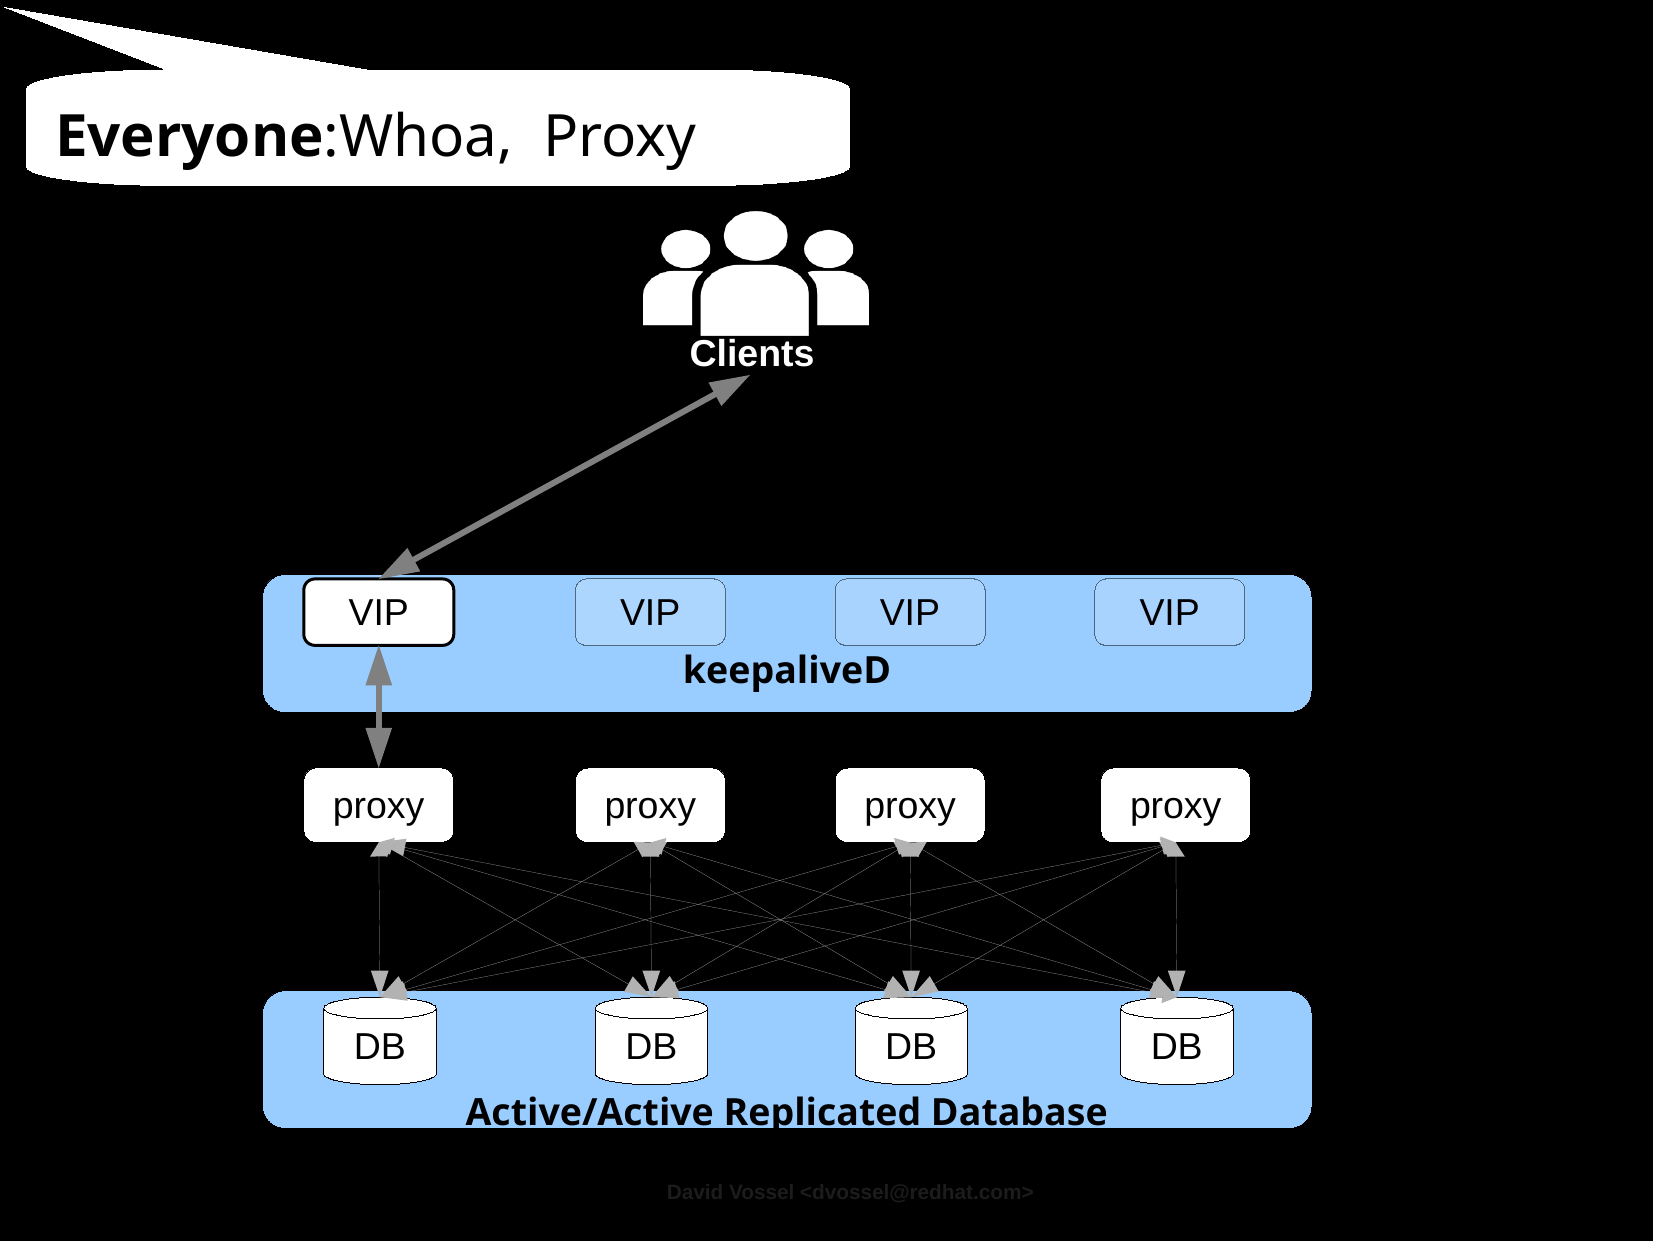

Everyone:Whoa, Proxy Failover!
Clients
keepaliveD
VIP
VIP
VIP
VIP
proxy
proxy
proxy
proxy
Active/Active Replicated Database
DB
DB
DB
DB